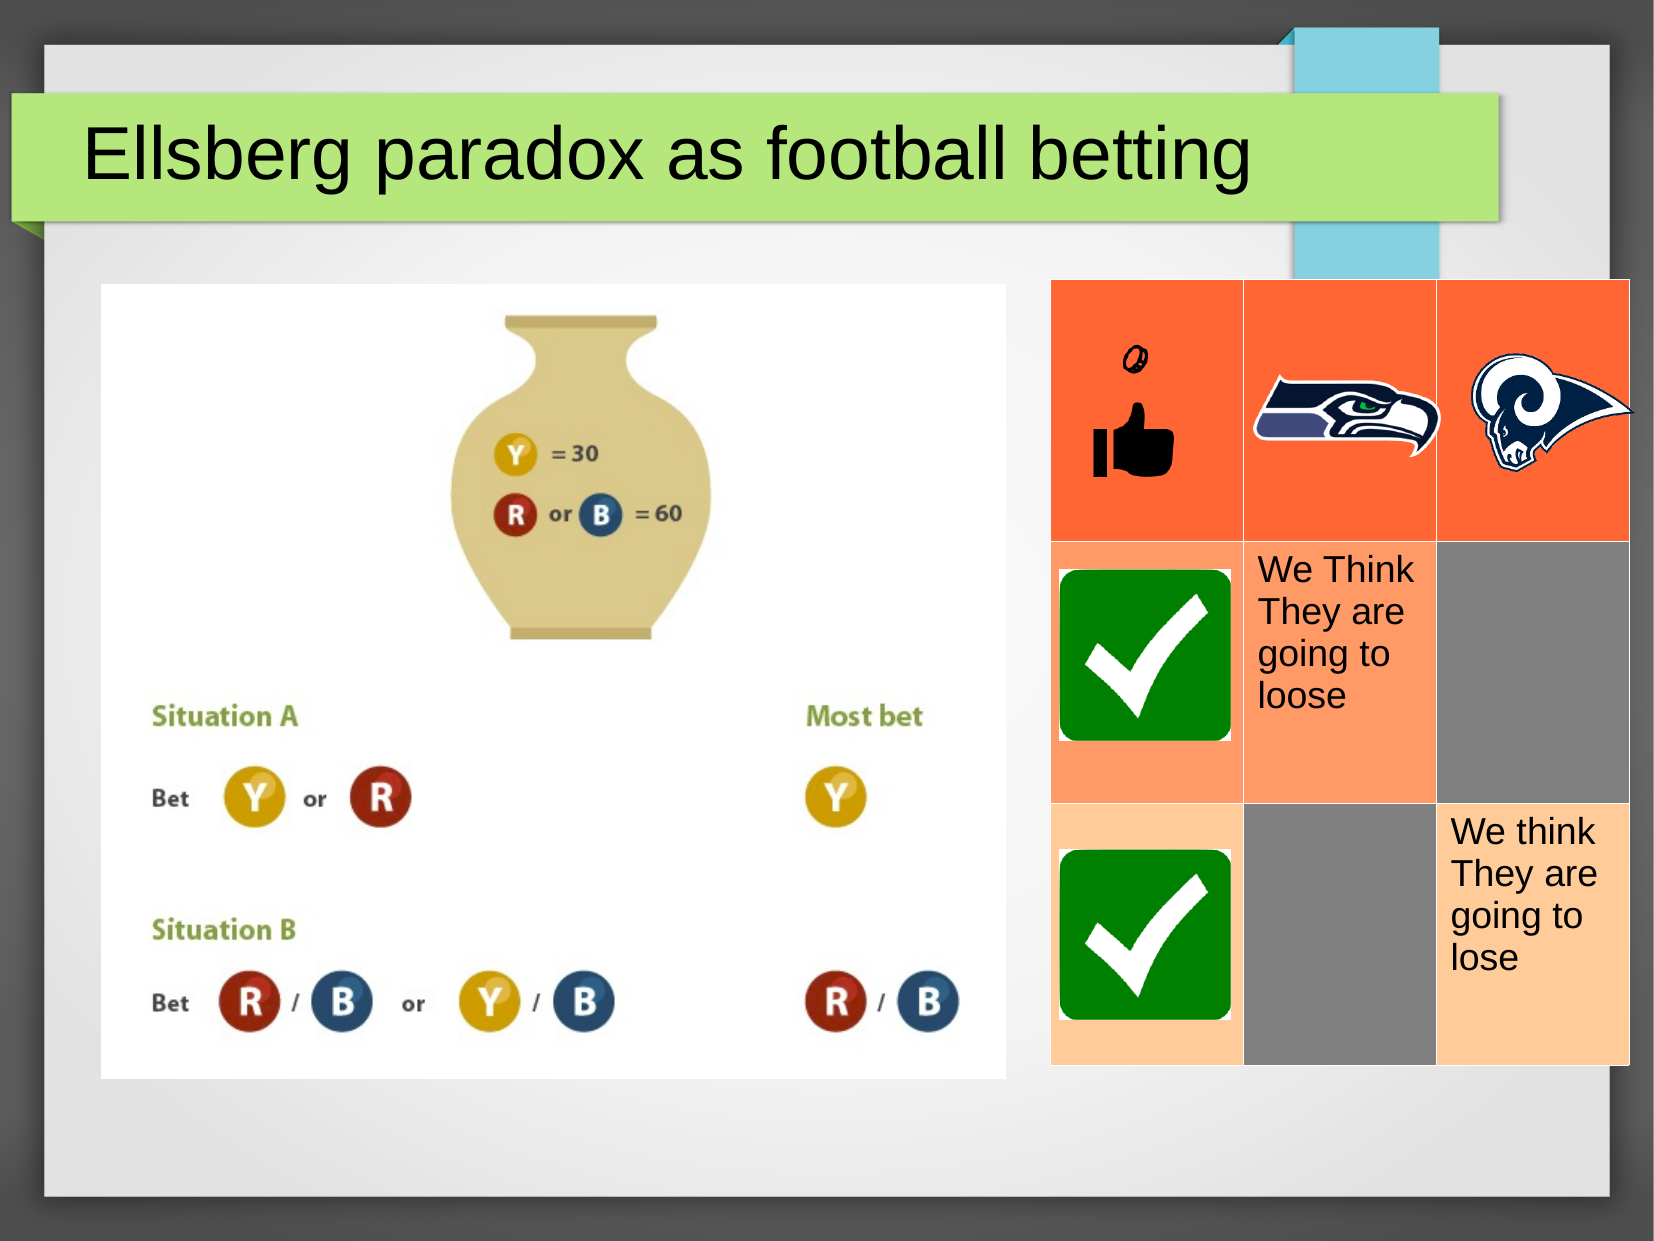

# Ellsberg paradox as football betting
| | | |
| --- | --- | --- |
| | We Think They are going to loose | |
| | | We think They are going to lose |